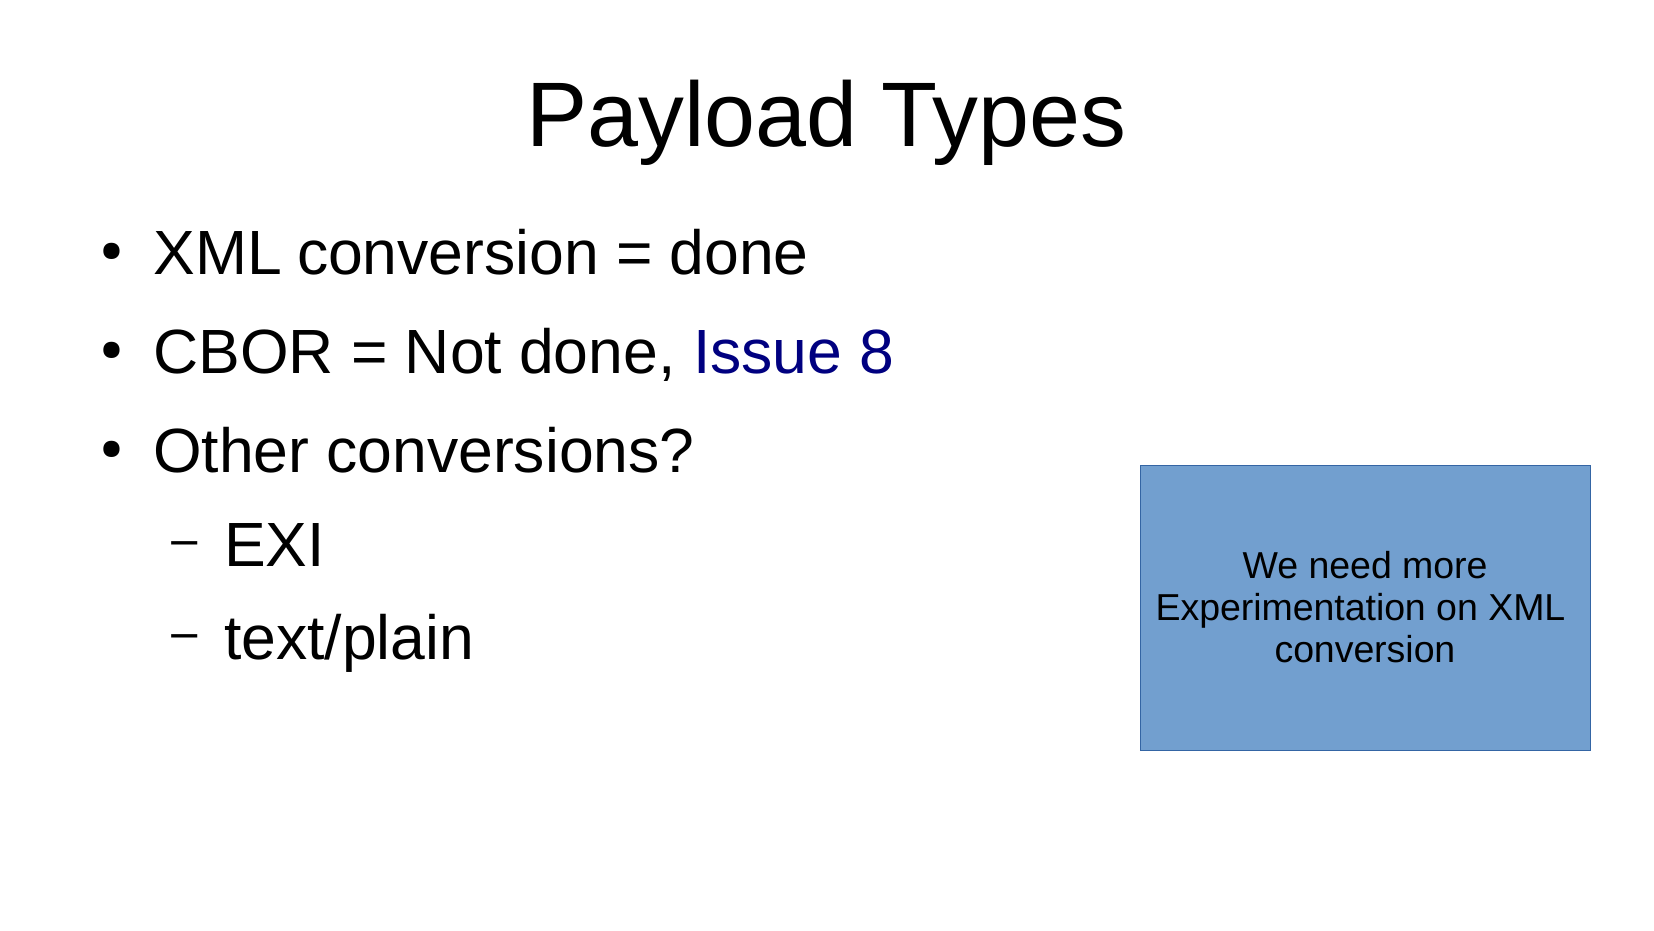

# Payload Types
XML conversion = done
CBOR = Not done, Issue 8
Other conversions?
EXI
text/plain
We need more
Experimentation on XML
conversion